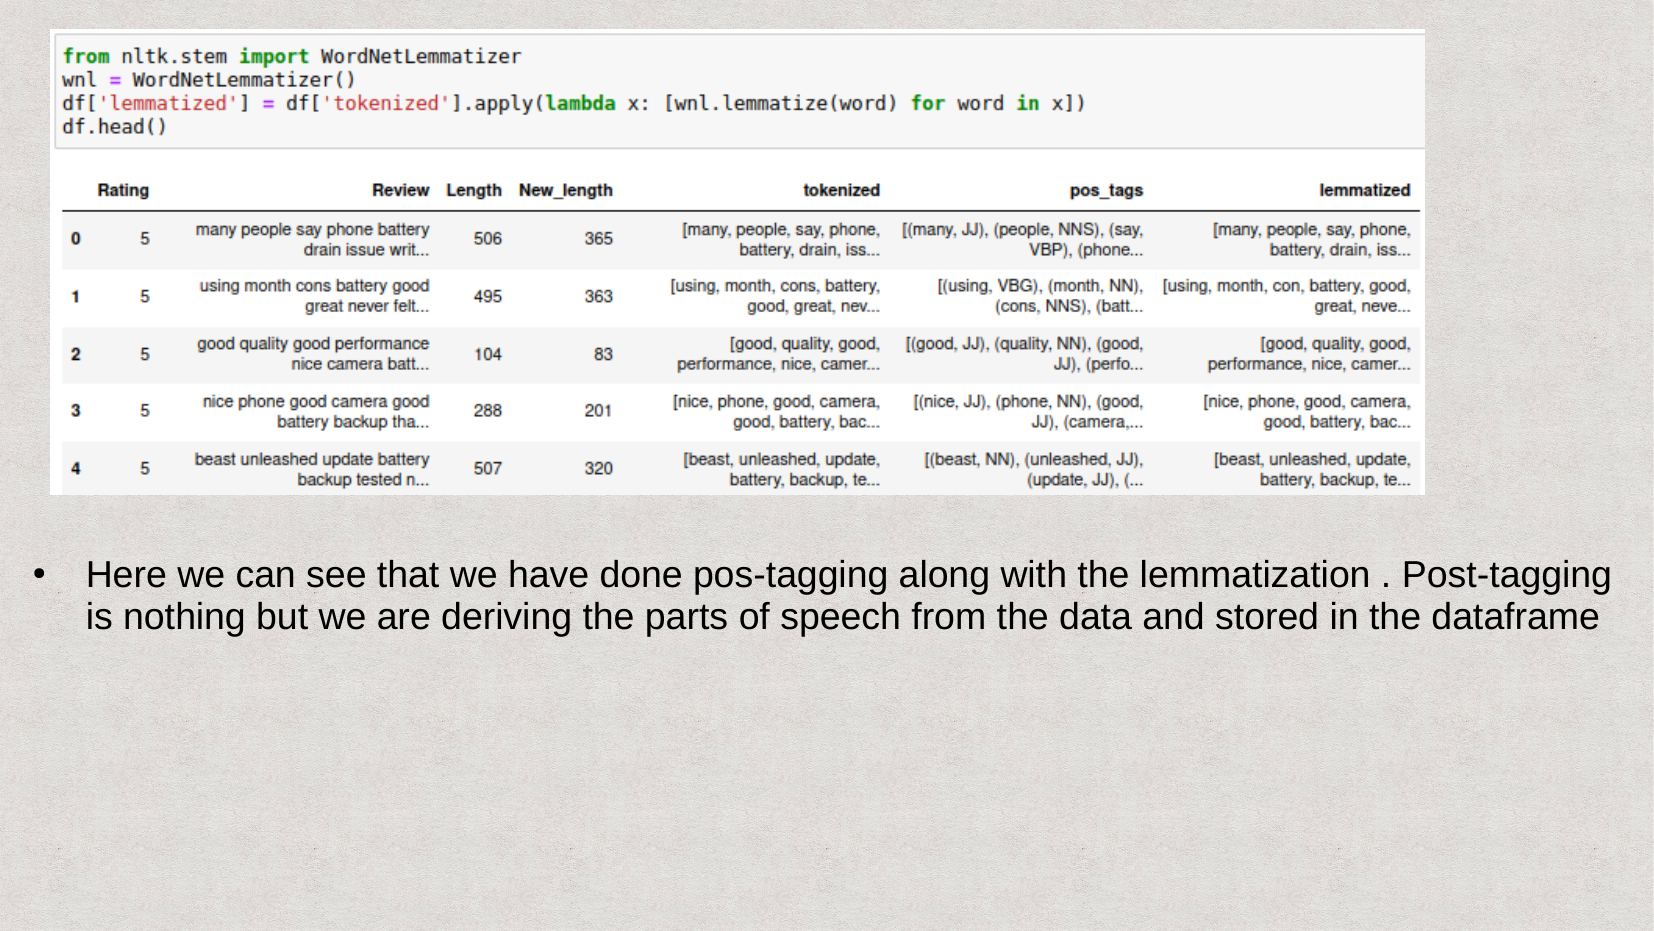

# Here we can see that we have done pos-tagging along with the lemmatization . Post-tagging is nothing but we are deriving the parts of speech from the data and stored in the dataframe